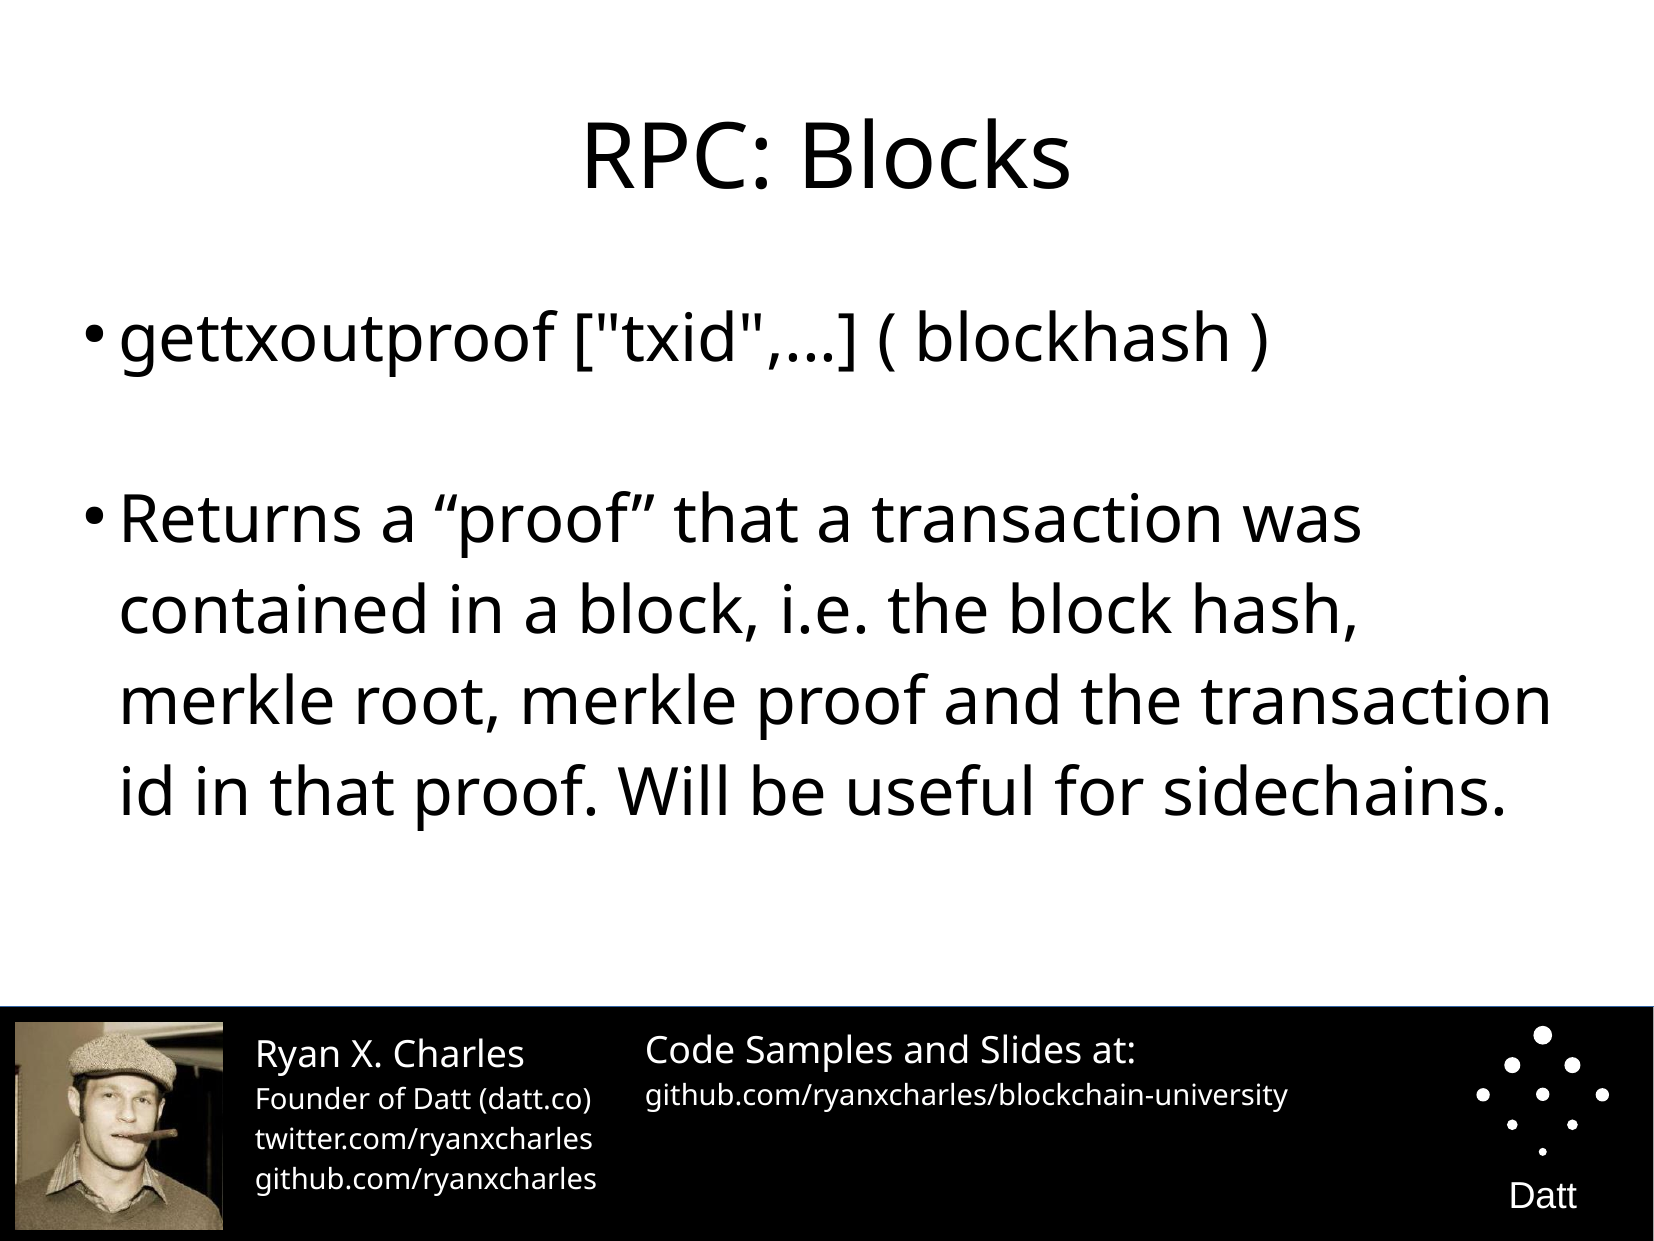

# RPC: Blocks
gettxoutproof ["txid",...] ( blockhash )
Returns a “proof” that a transaction was contained in a block, i.e. the block hash, merkle root, merkle proof and the transaction id in that proof. Will be useful for sidechains.
Code Samples and Slides at:
github.com/ryanxcharles/blockchain-university
Ryan X. Charles
Founder of Datt (datt.co)
twitter.com/ryanxcharles
github.com/ryanxcharles
Datt